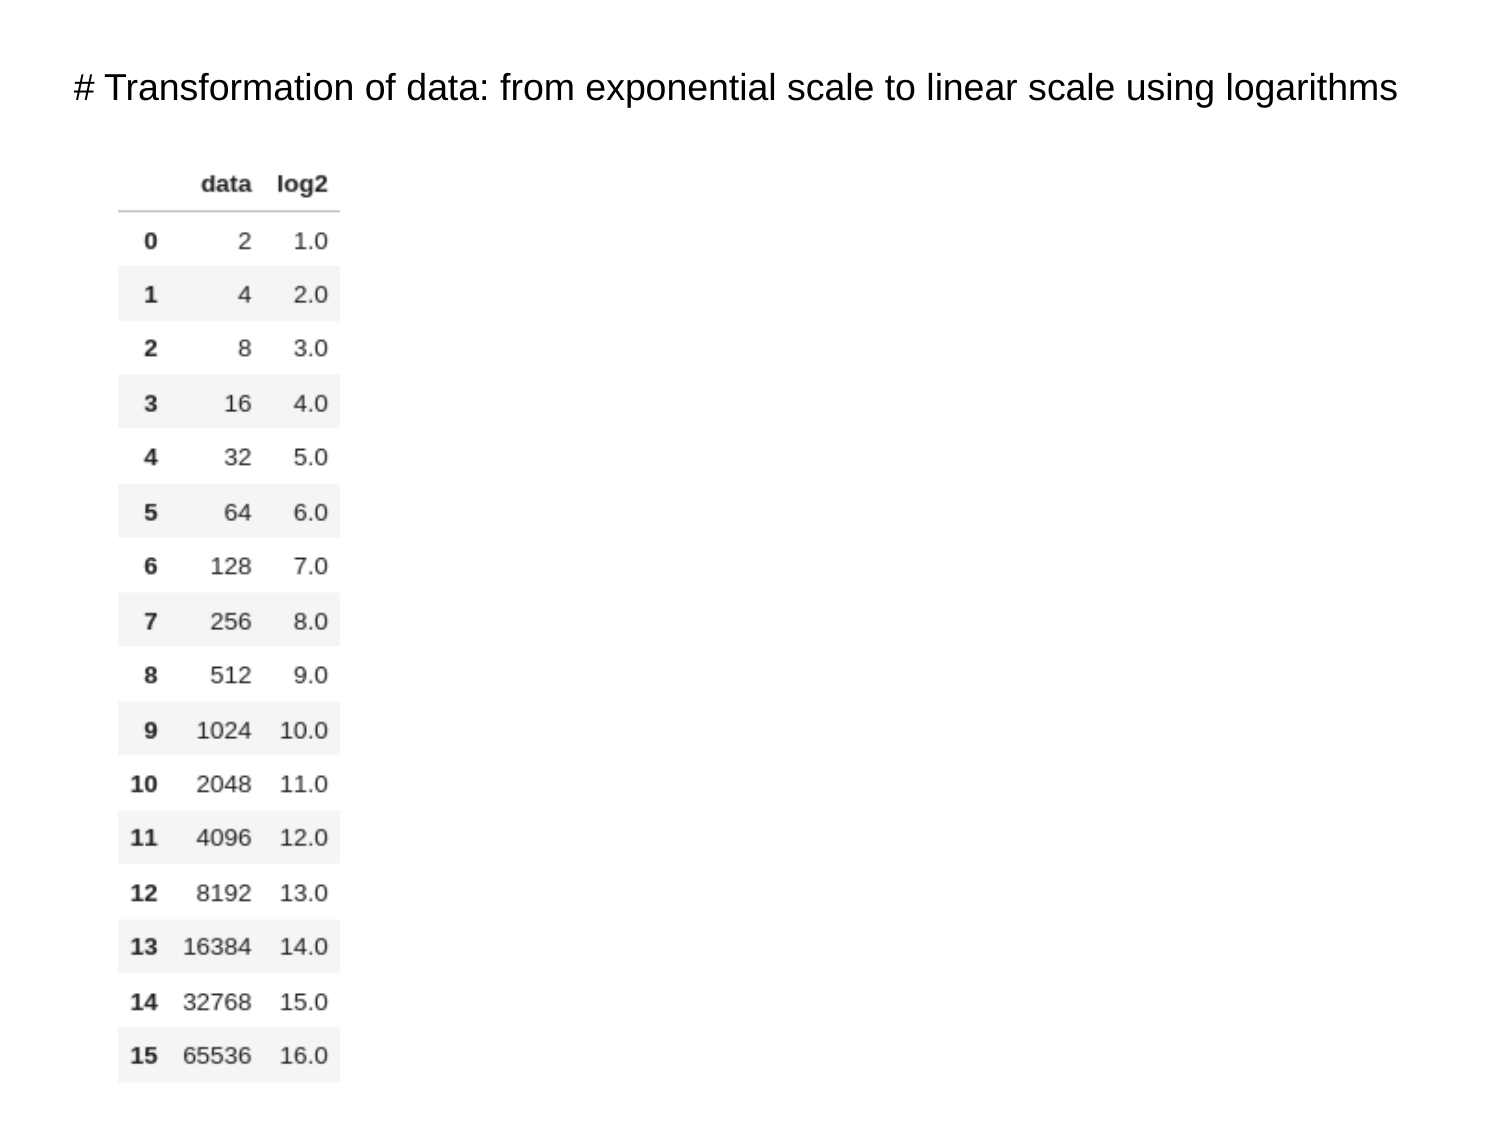

# Transformation of data: from exponential scale to linear scale using logarithms